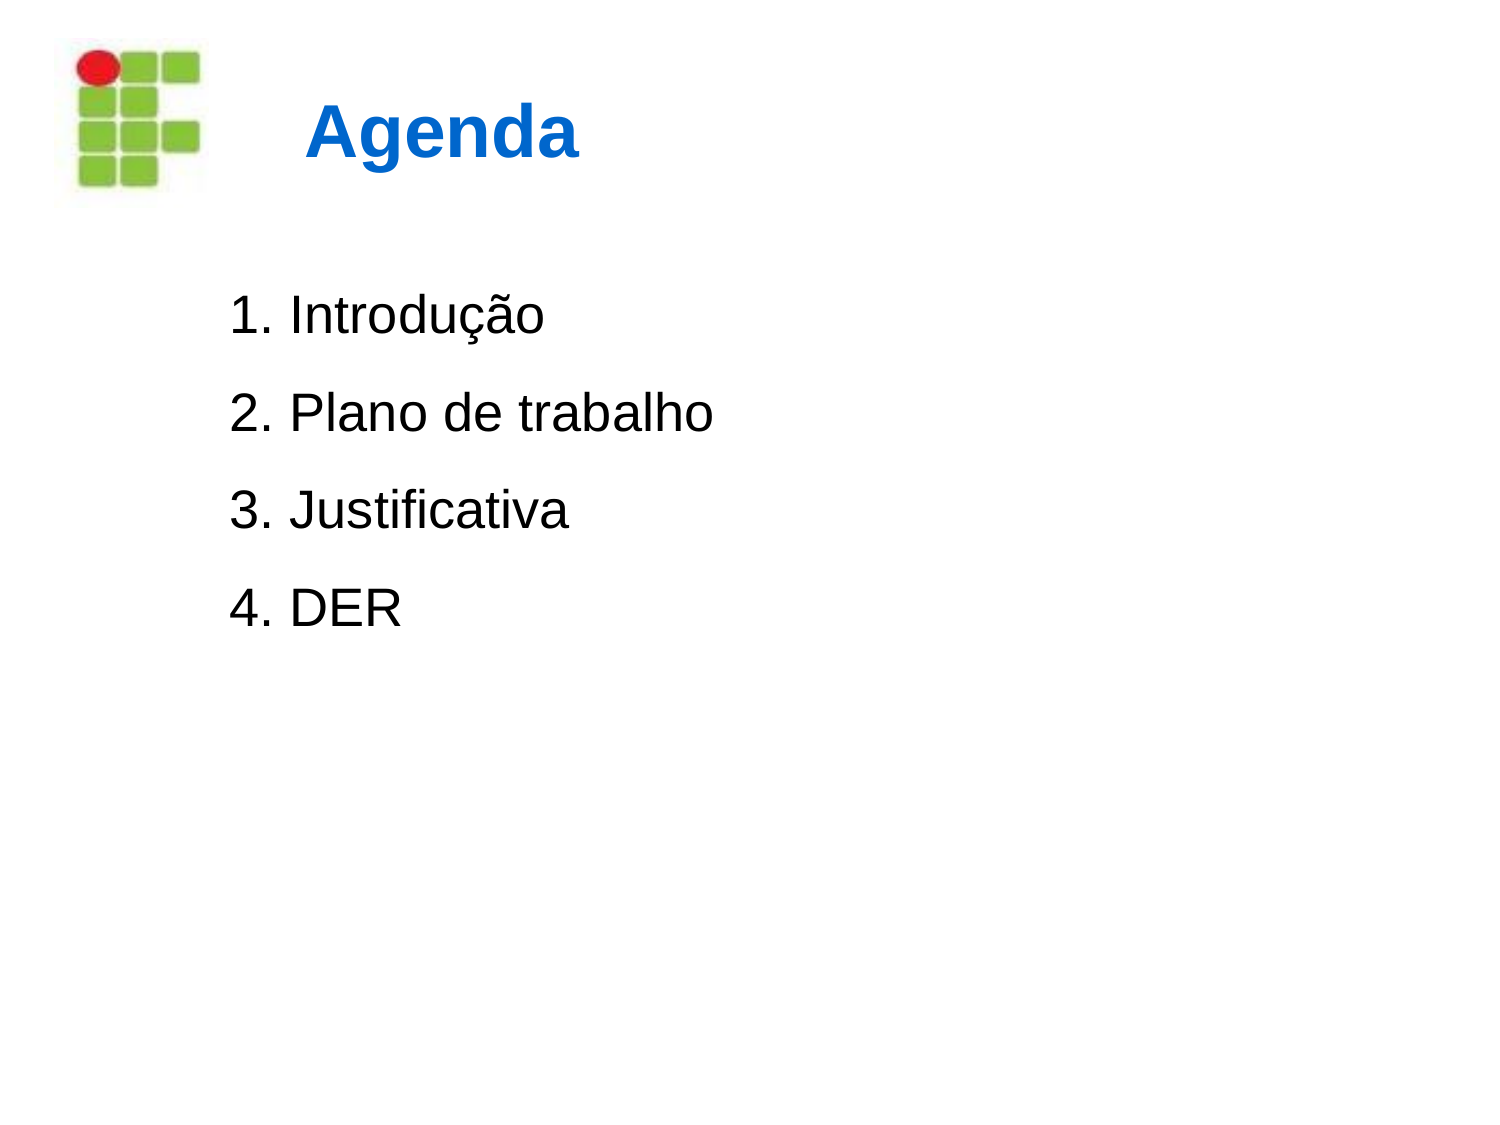

Agenda
# 1. Introdução
2. Plano de trabalho
3. Justificativa
4. DER